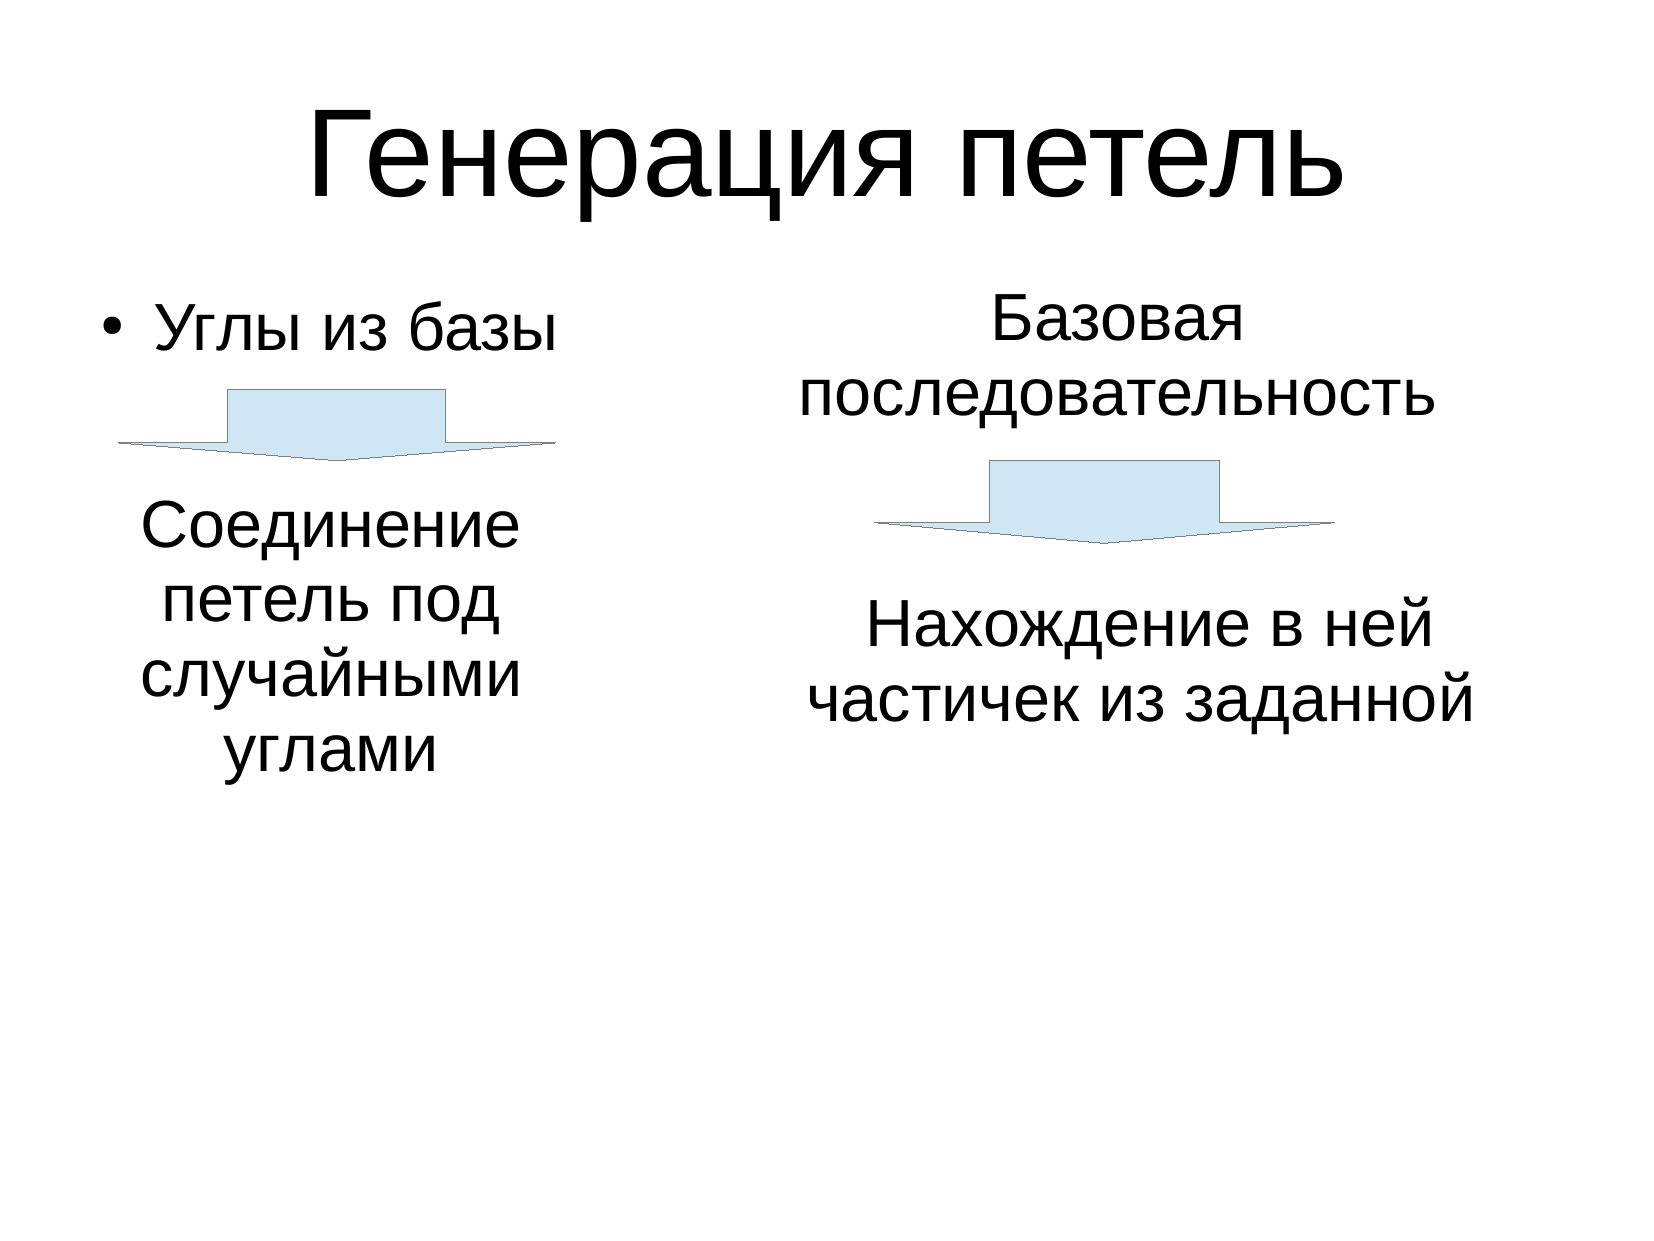

# Генерация петель
Базовая последовательность
Углы из базы
Соединение петель под случайными углами
Нахождение в ней частичек из заданной